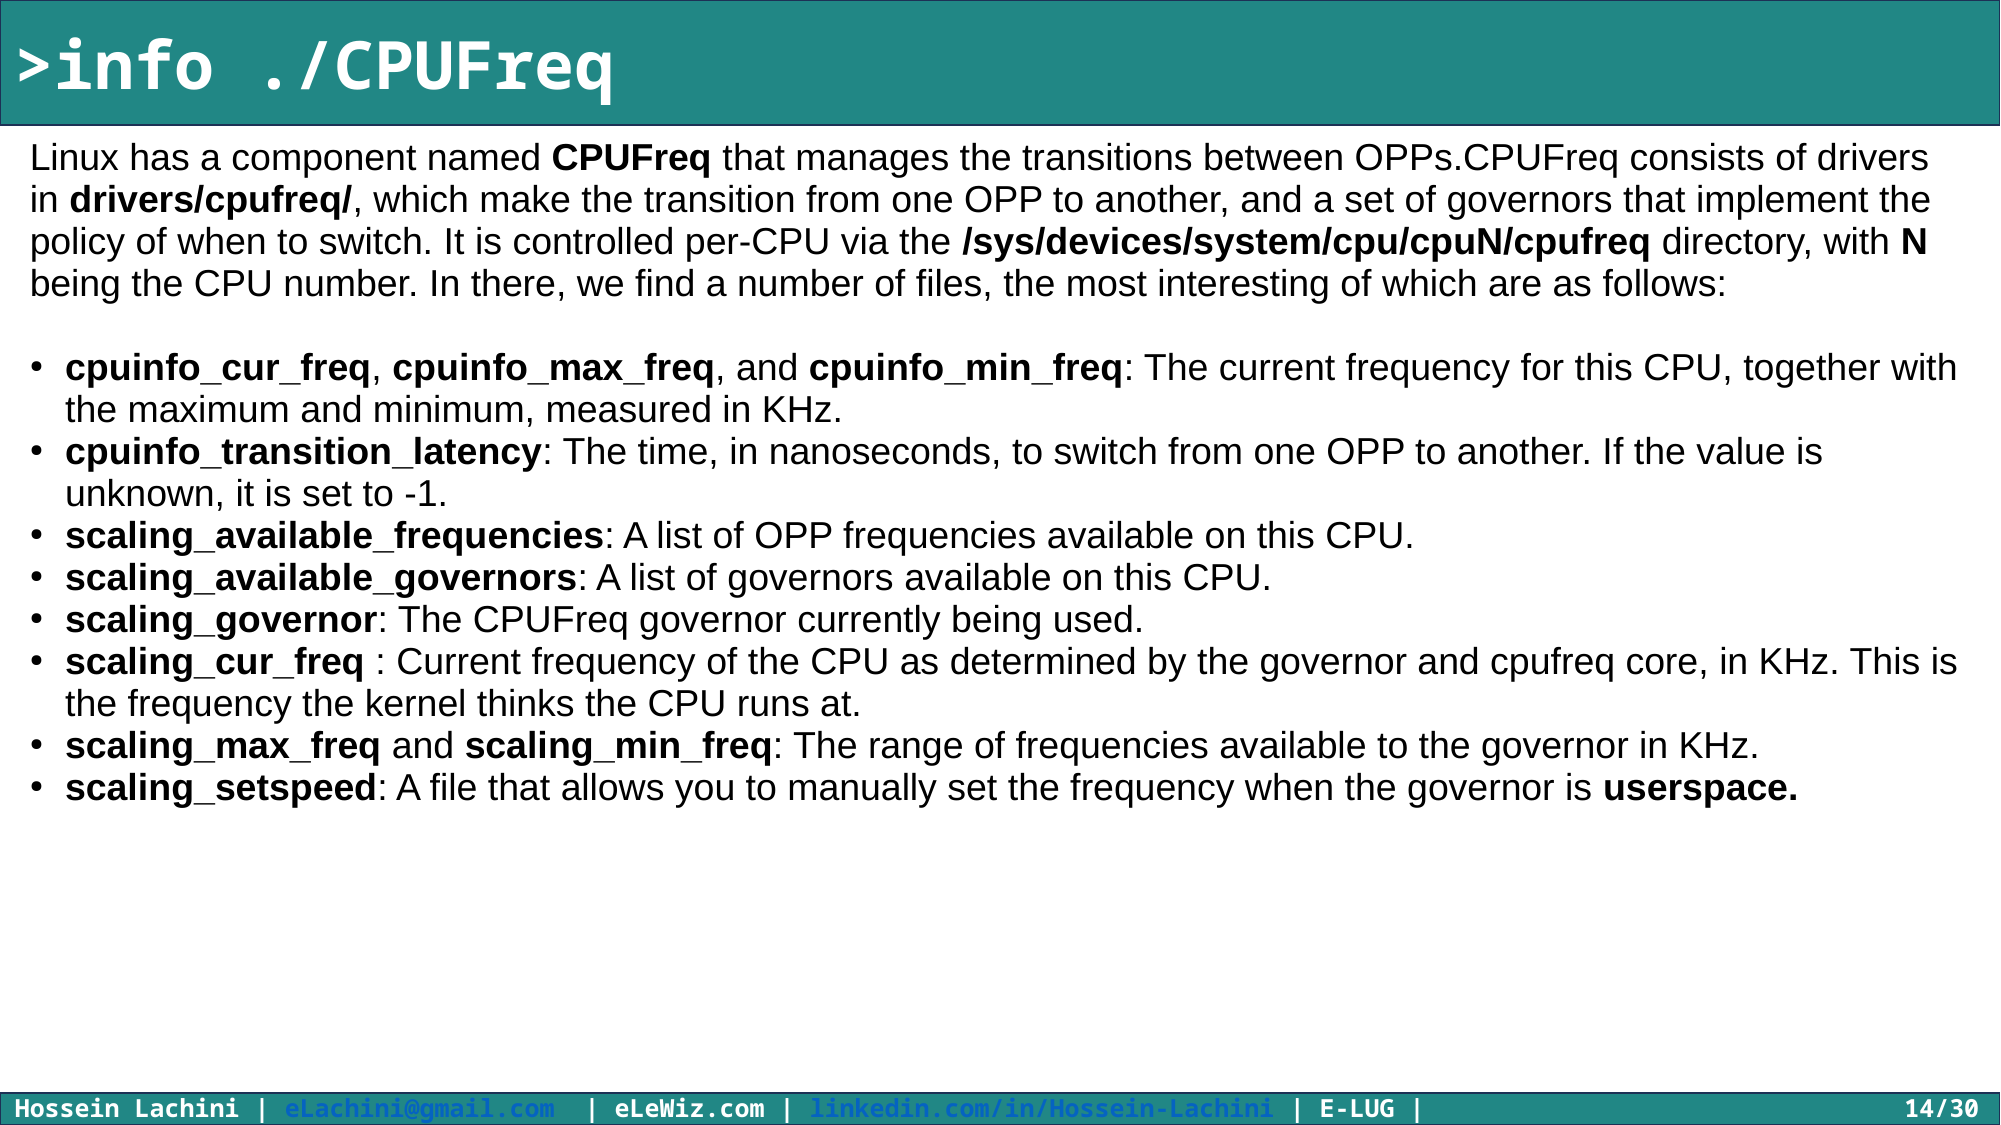

>info ./CPUFreq
Linux has a component named CPUFreq that manages the transitions between OPPs.CPUFreq consists of drivers in drivers/cpufreq/, which make the transition from one OPP to another, and a set of governors that implement the policy of when to switch. It is controlled per-CPU via the /sys/devices/system/cpu/cpuN/cpufreq directory, with N being the CPU number. In there, we find a number of files, the most interesting of which are as follows:
cpuinfo_cur_freq, cpuinfo_max_freq, and cpuinfo_min_freq: The current frequency for this CPU, together with the maximum and minimum, measured in KHz.
cpuinfo_transition_latency: The time, in nanoseconds, to switch from one OPP to another. If the value is unknown, it is set to -1.
scaling_available_frequencies: A list of OPP frequencies available on this CPU.
scaling_available_governors: A list of governors available on this CPU.
scaling_governor: The CPUFreq governor currently being used.
scaling_cur_freq : Current frequency of the CPU as determined by the governor and cpufreq core, in KHz. This is the frequency the kernel thinks the CPU runs at.
scaling_max_freq and scaling_min_freq: The range of frequencies available to the governor in KHz.
scaling_setspeed: A file that allows you to manually set the frequency when the governor is userspace.
Hossein Lachini | eLachini@gmail.com | eLeWiz.com | linkedin.com/in/Hossein-Lachini | E-LUG | 14/30